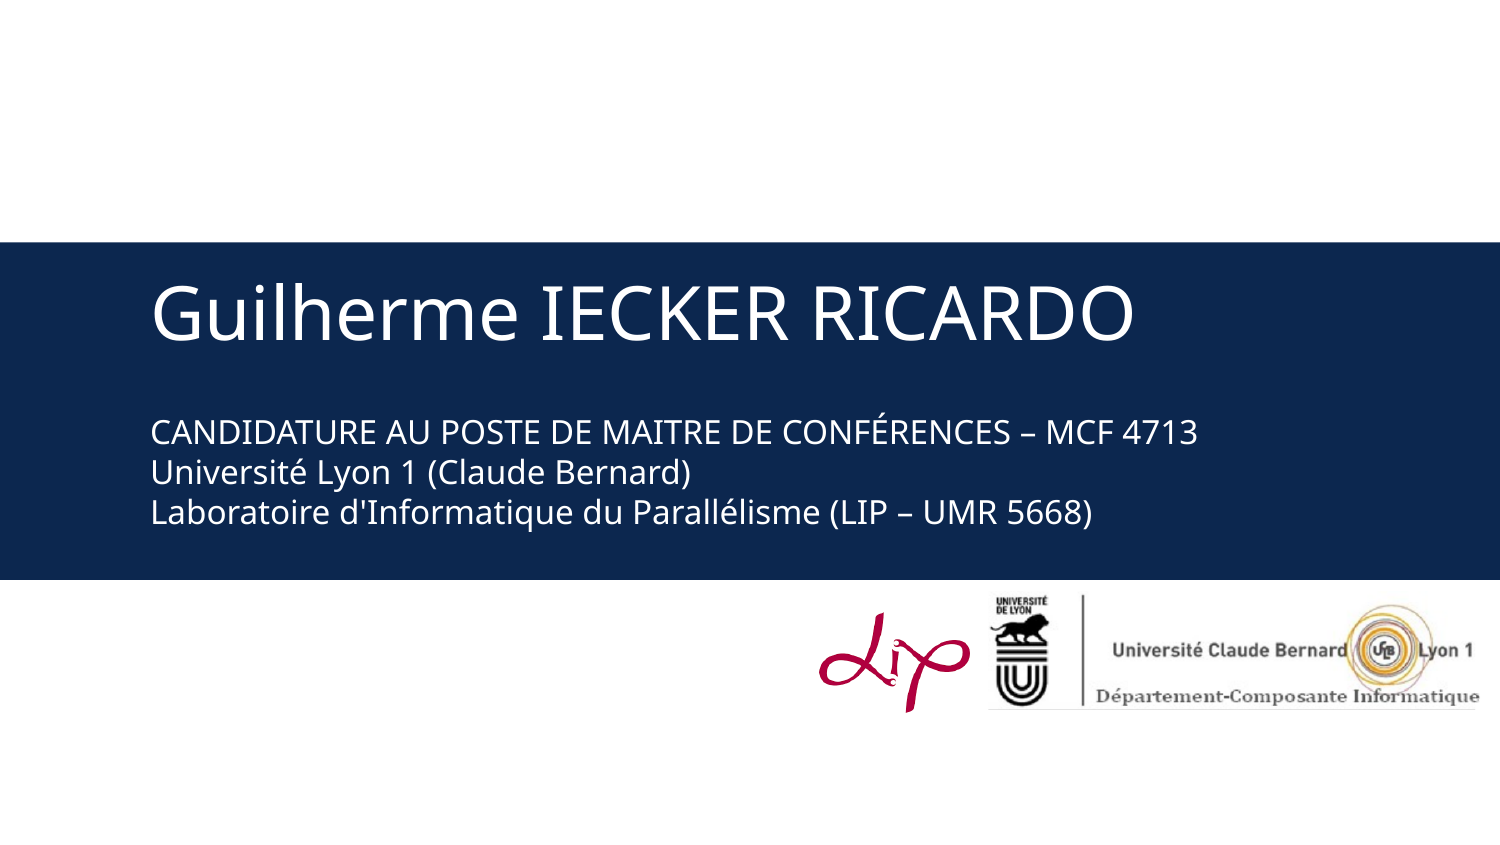

# Guilherme IECKER RICARDO
CANDIDATURE AU POSTE DE MAITRE DE CONFÉRENCES – MCF 4713
Université Lyon 1 (Claude Bernard)
Laboratoire d'Informatique du Parallélisme (LIP – UMR 5668)